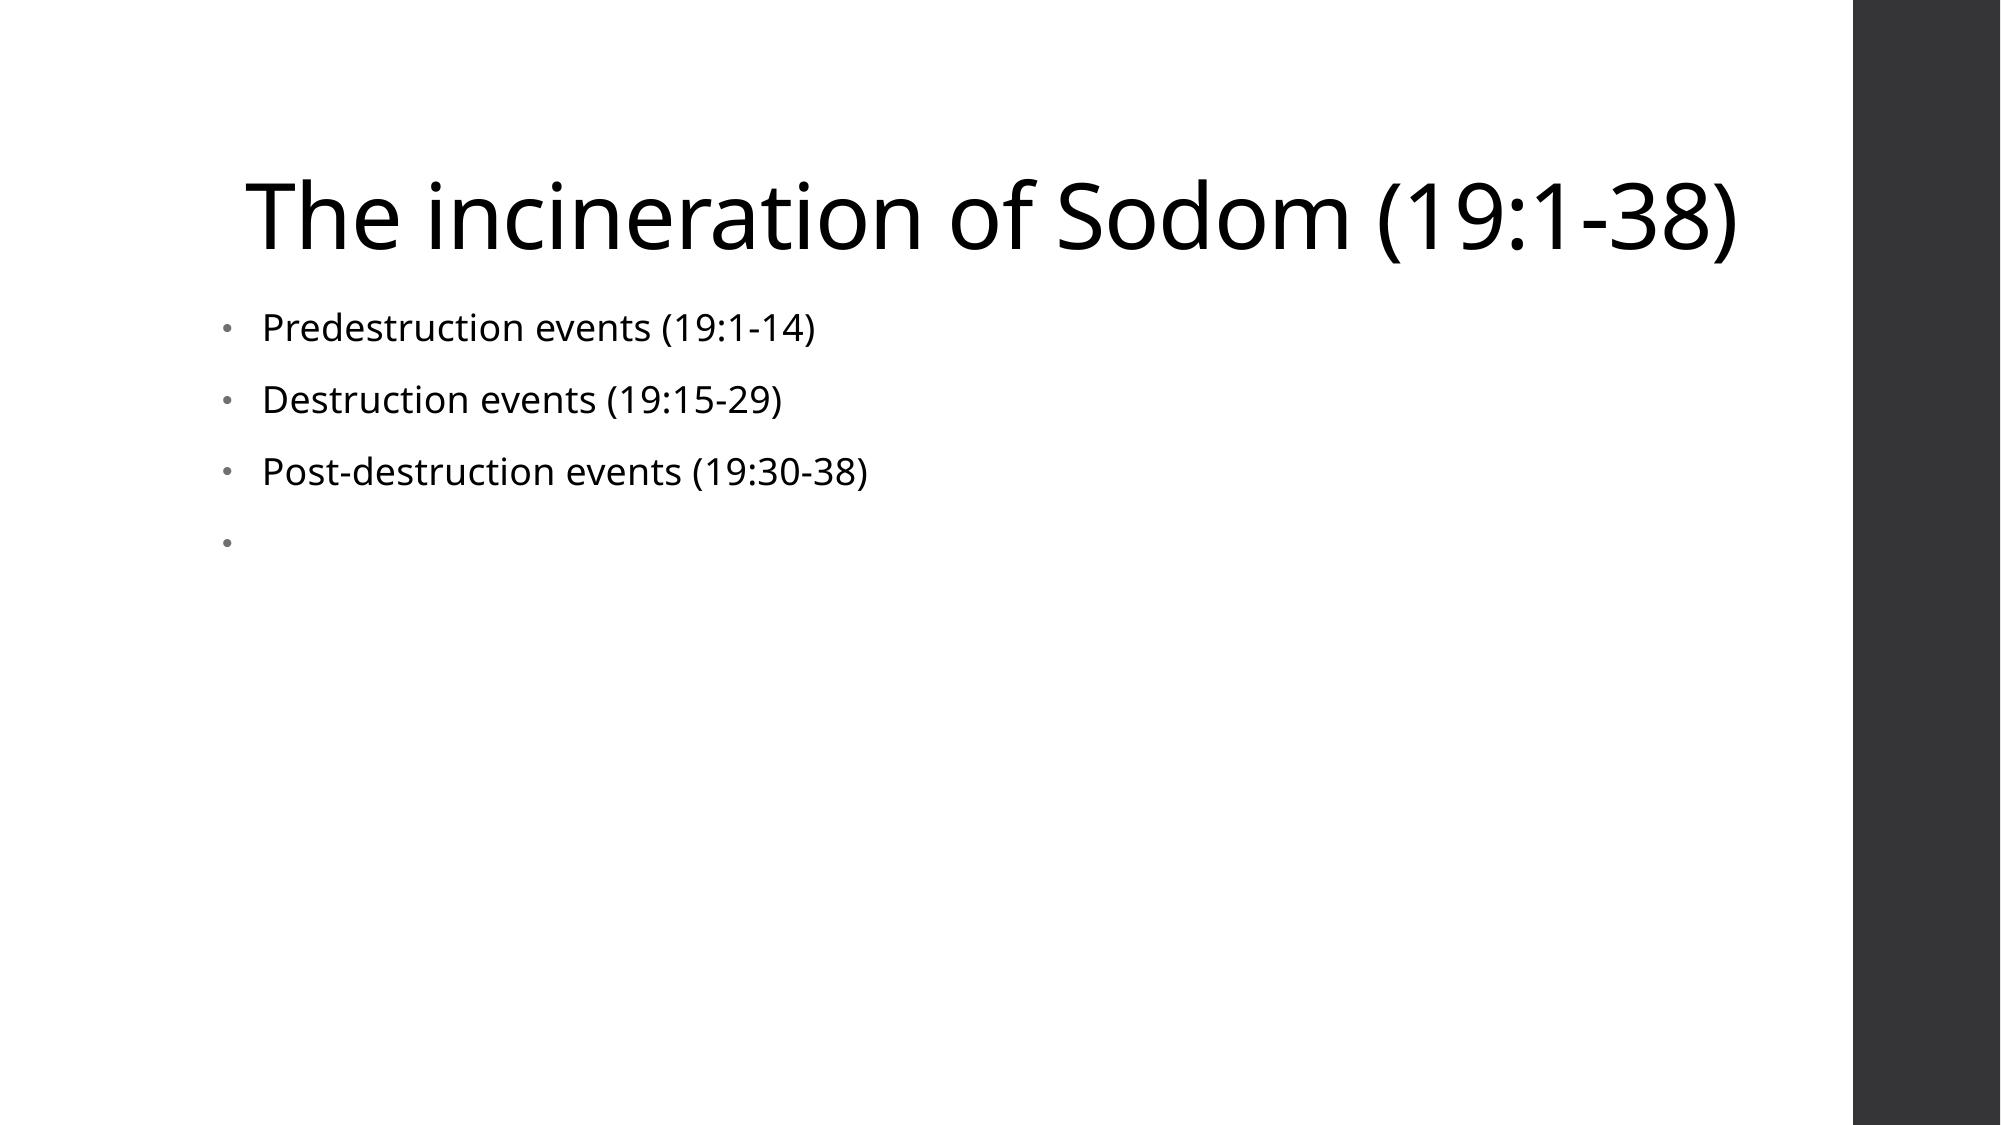

# The incineration of Sodom (19:1-38)
 Predestruction events (19:1-14)
 Destruction events (19:15-29)
 Post-destruction events (19:30-38)